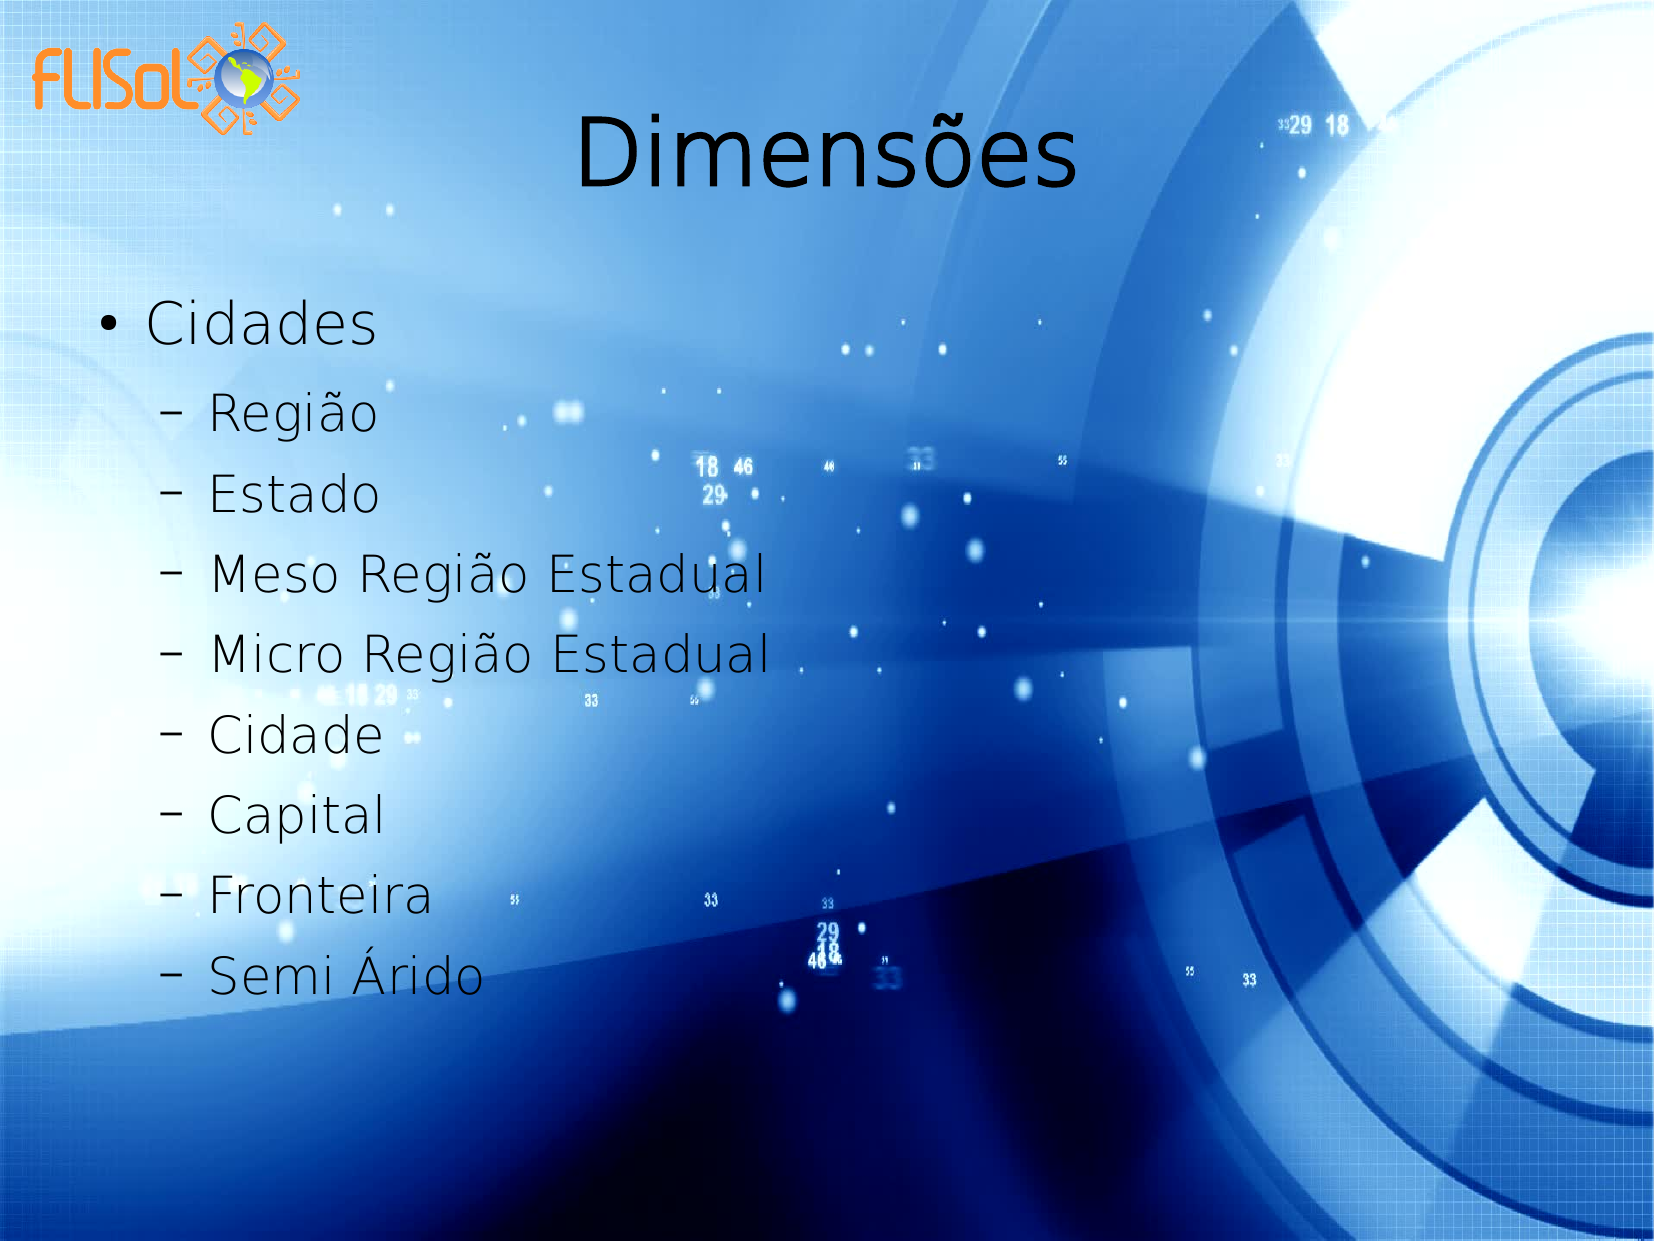

# Dimensões
Cidades
Região
Estado
Meso Região Estadual
Micro Região Estadual
Cidade
Capital
Fronteira
Semi Árido